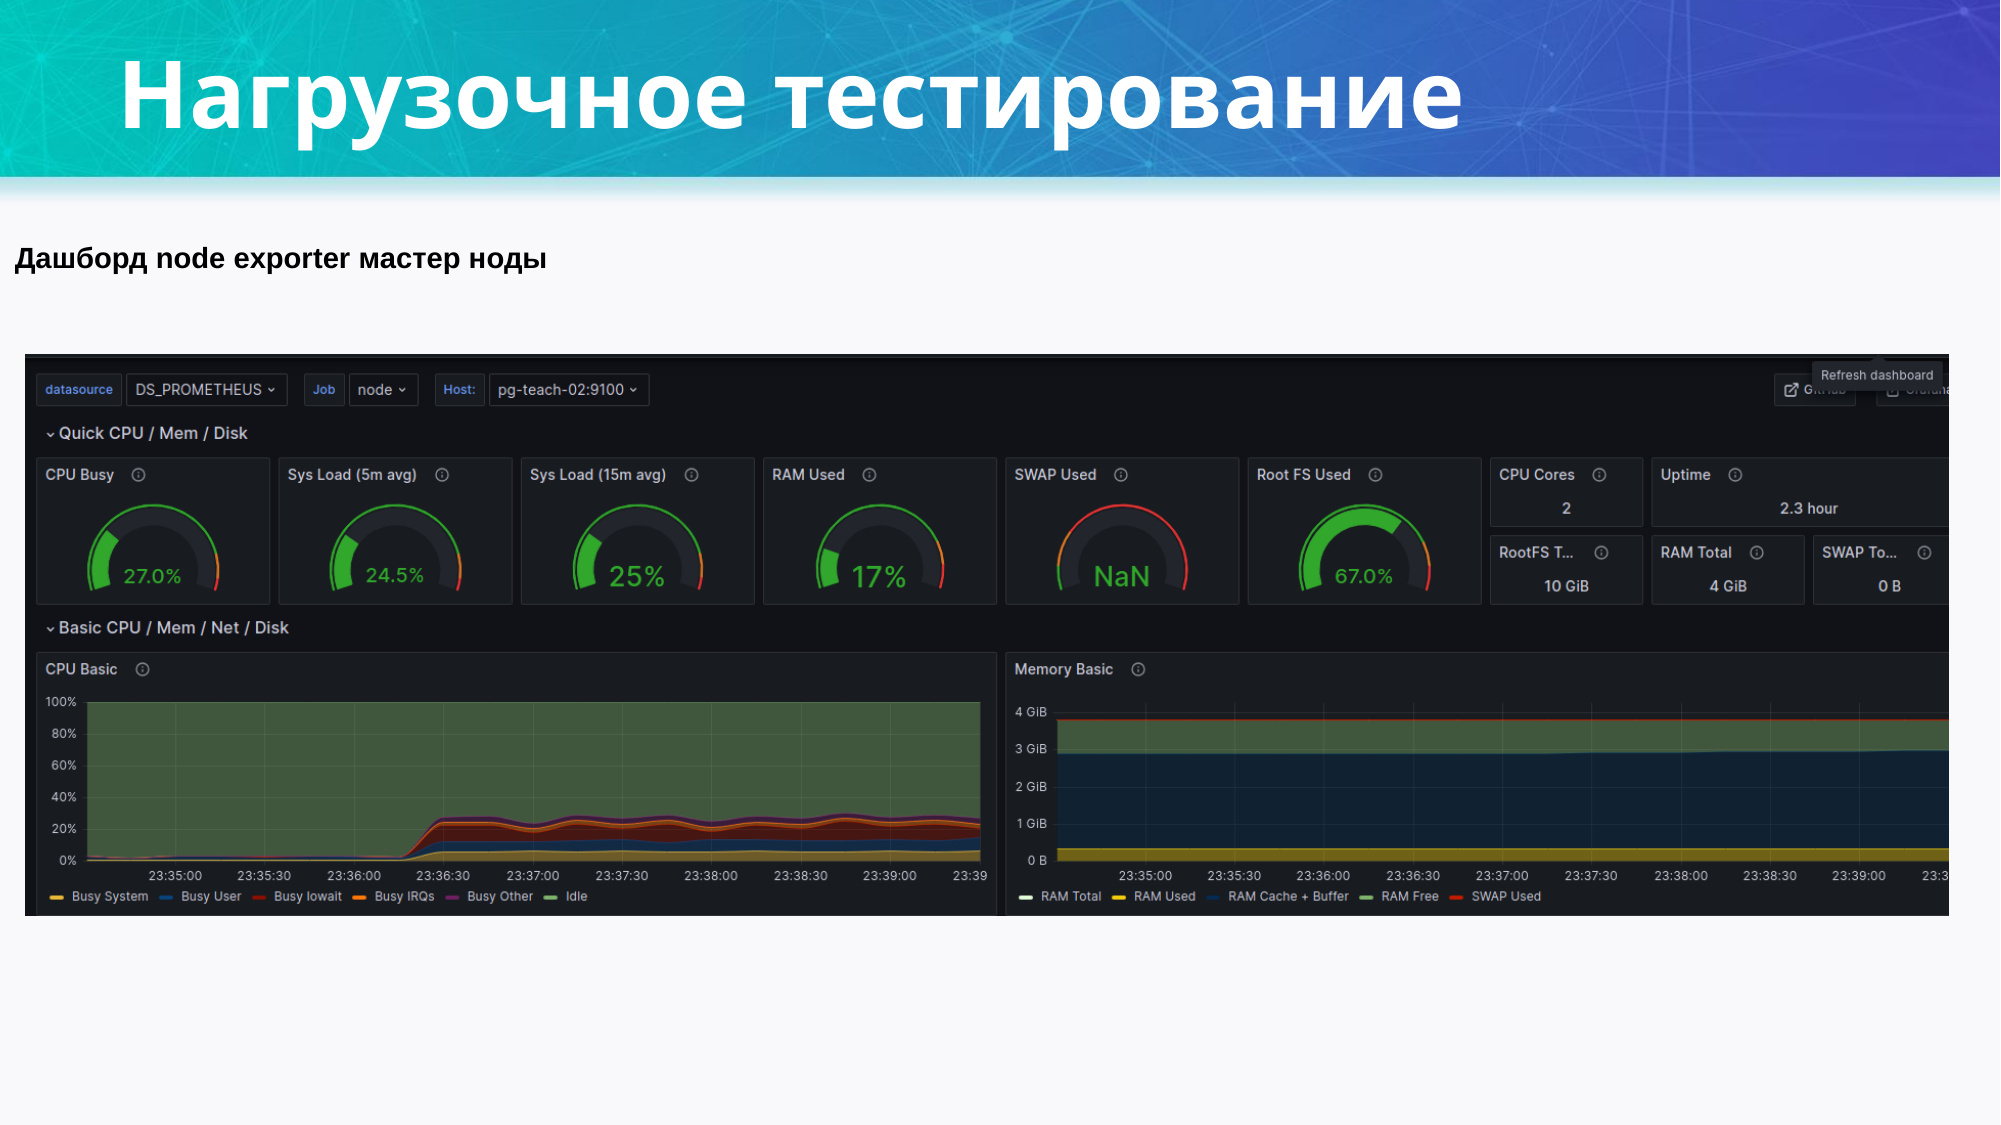

Нагрузочное тестирование
Дашборд node exporter мастер ноды